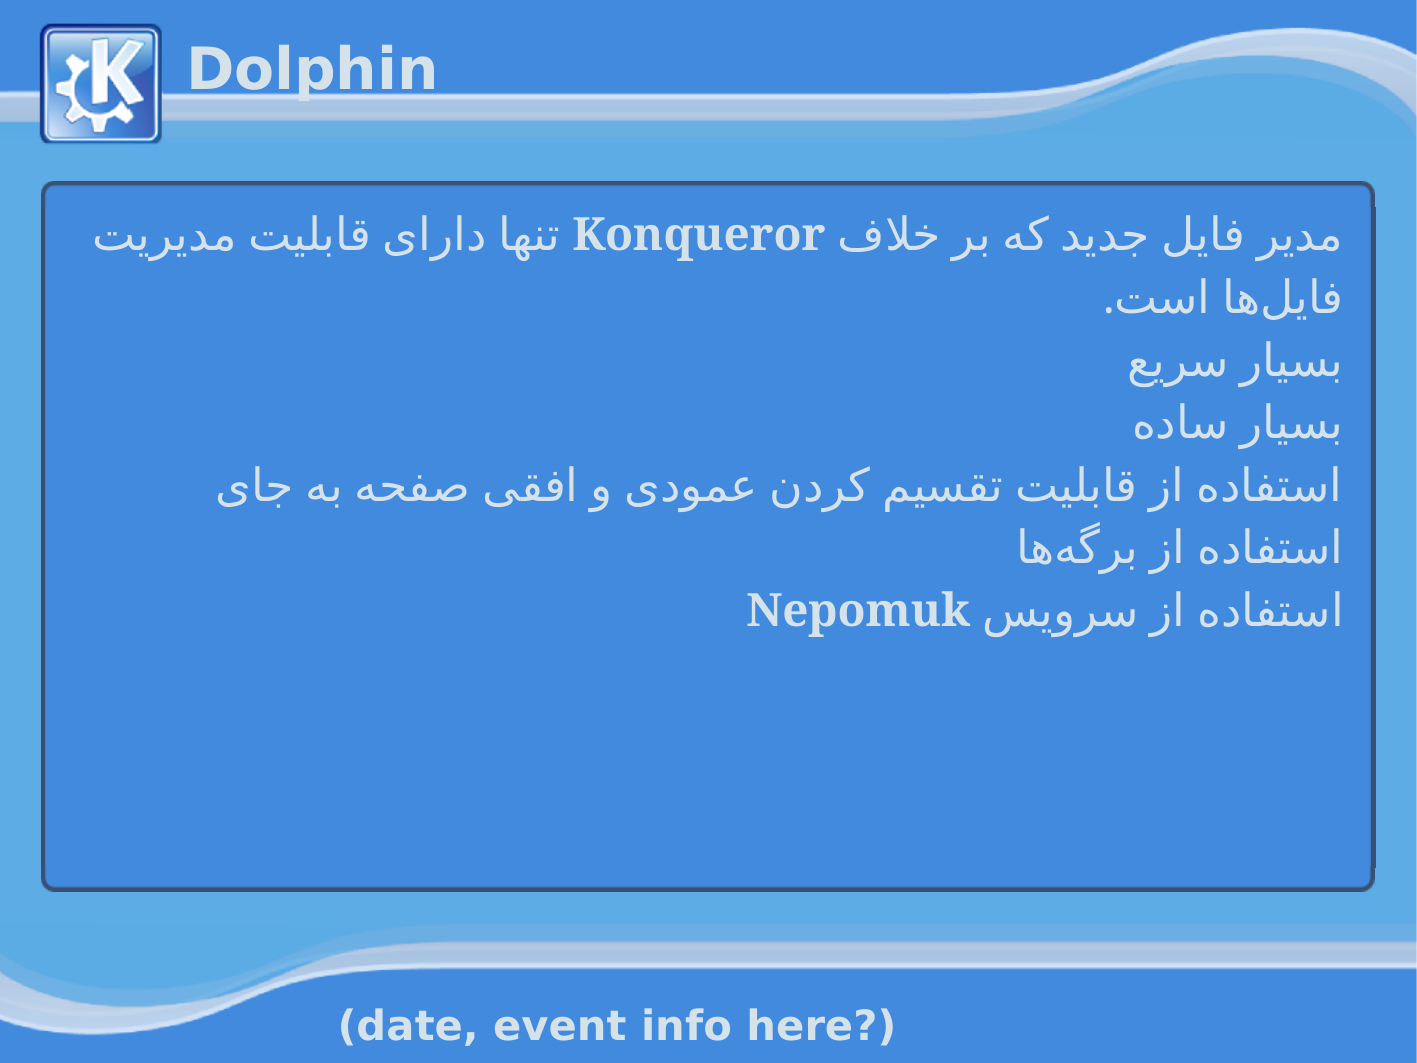

Dolphin
مدیر فایل جدید که بر خلاف Konqueror تنها دارای قابلیت مدیریت فایل‌ها است.
بسیار سریع
بسیار ساده
استفاده از قابلیت تقسیم کردن عمودی و افقی صفحه به جای استفاده از برگه‌ها
استفاده از سرویس Nepomuk